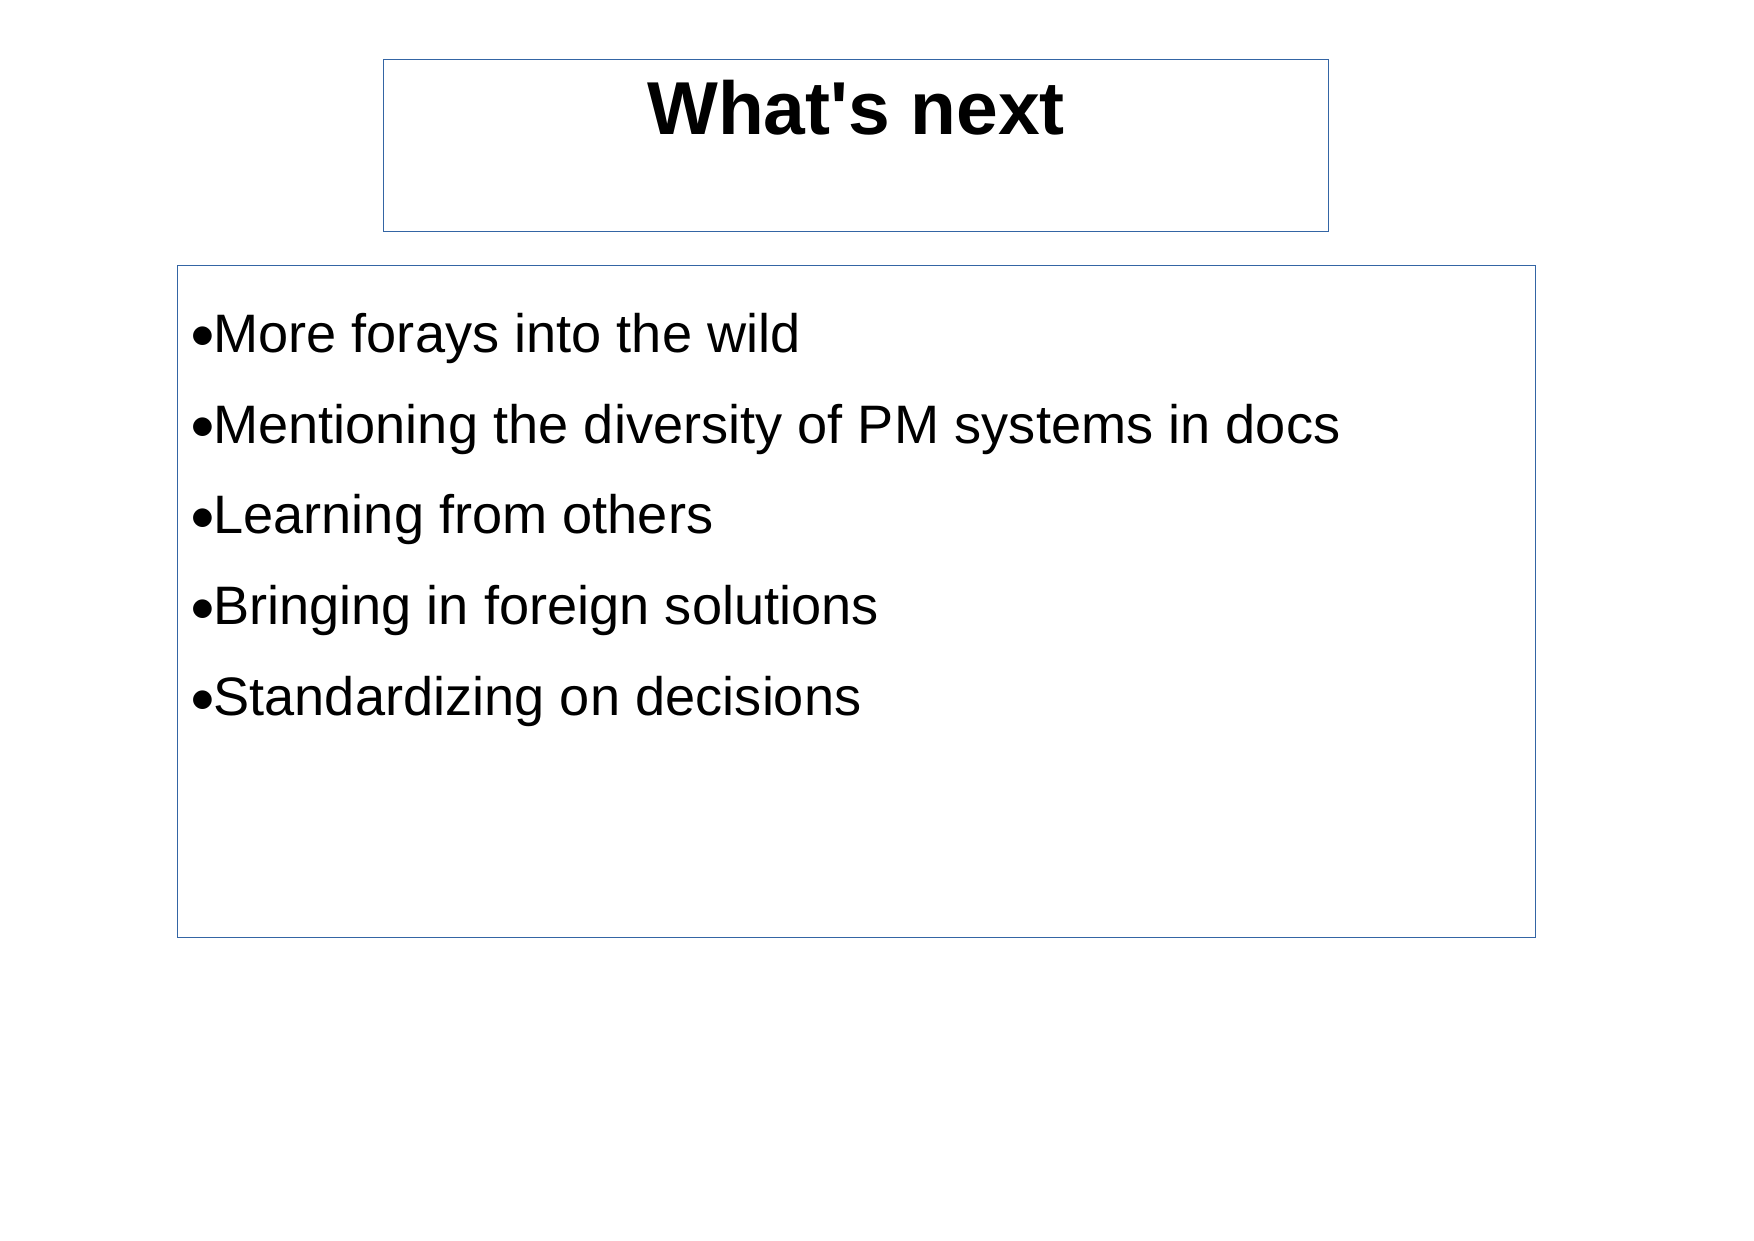

What's next
More forays into the wild
Mentioning the diversity of PM systems in docs
Learning from others
Bringing in foreign solutions
Standardizing on decisions